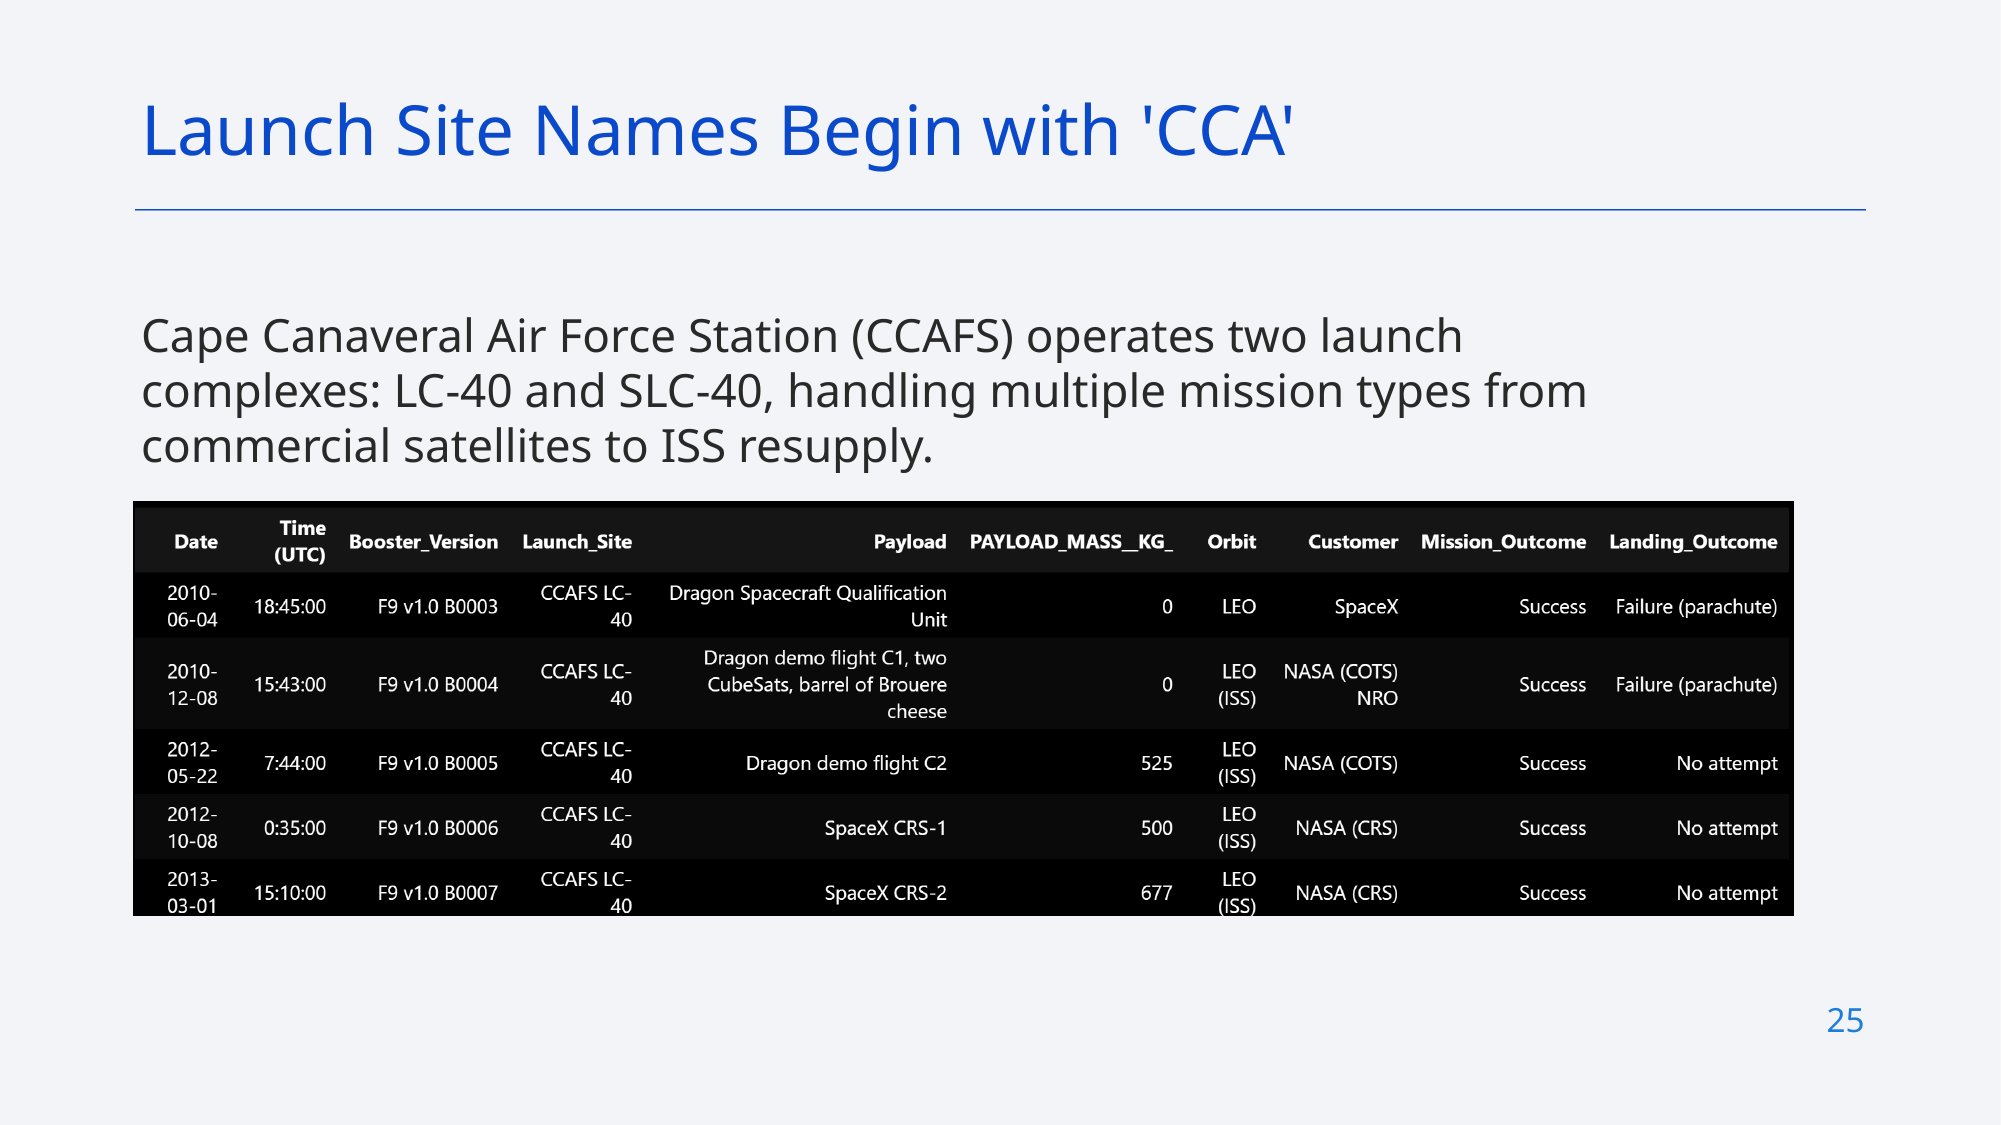

Launch Site Names Begin with 'CCA'
# Cape Canaveral Air Force Station (CCAFS) operates two launch complexes: LC-40 and SLC-40, handling multiple mission types from commercial satellites to ISS resupply.
25